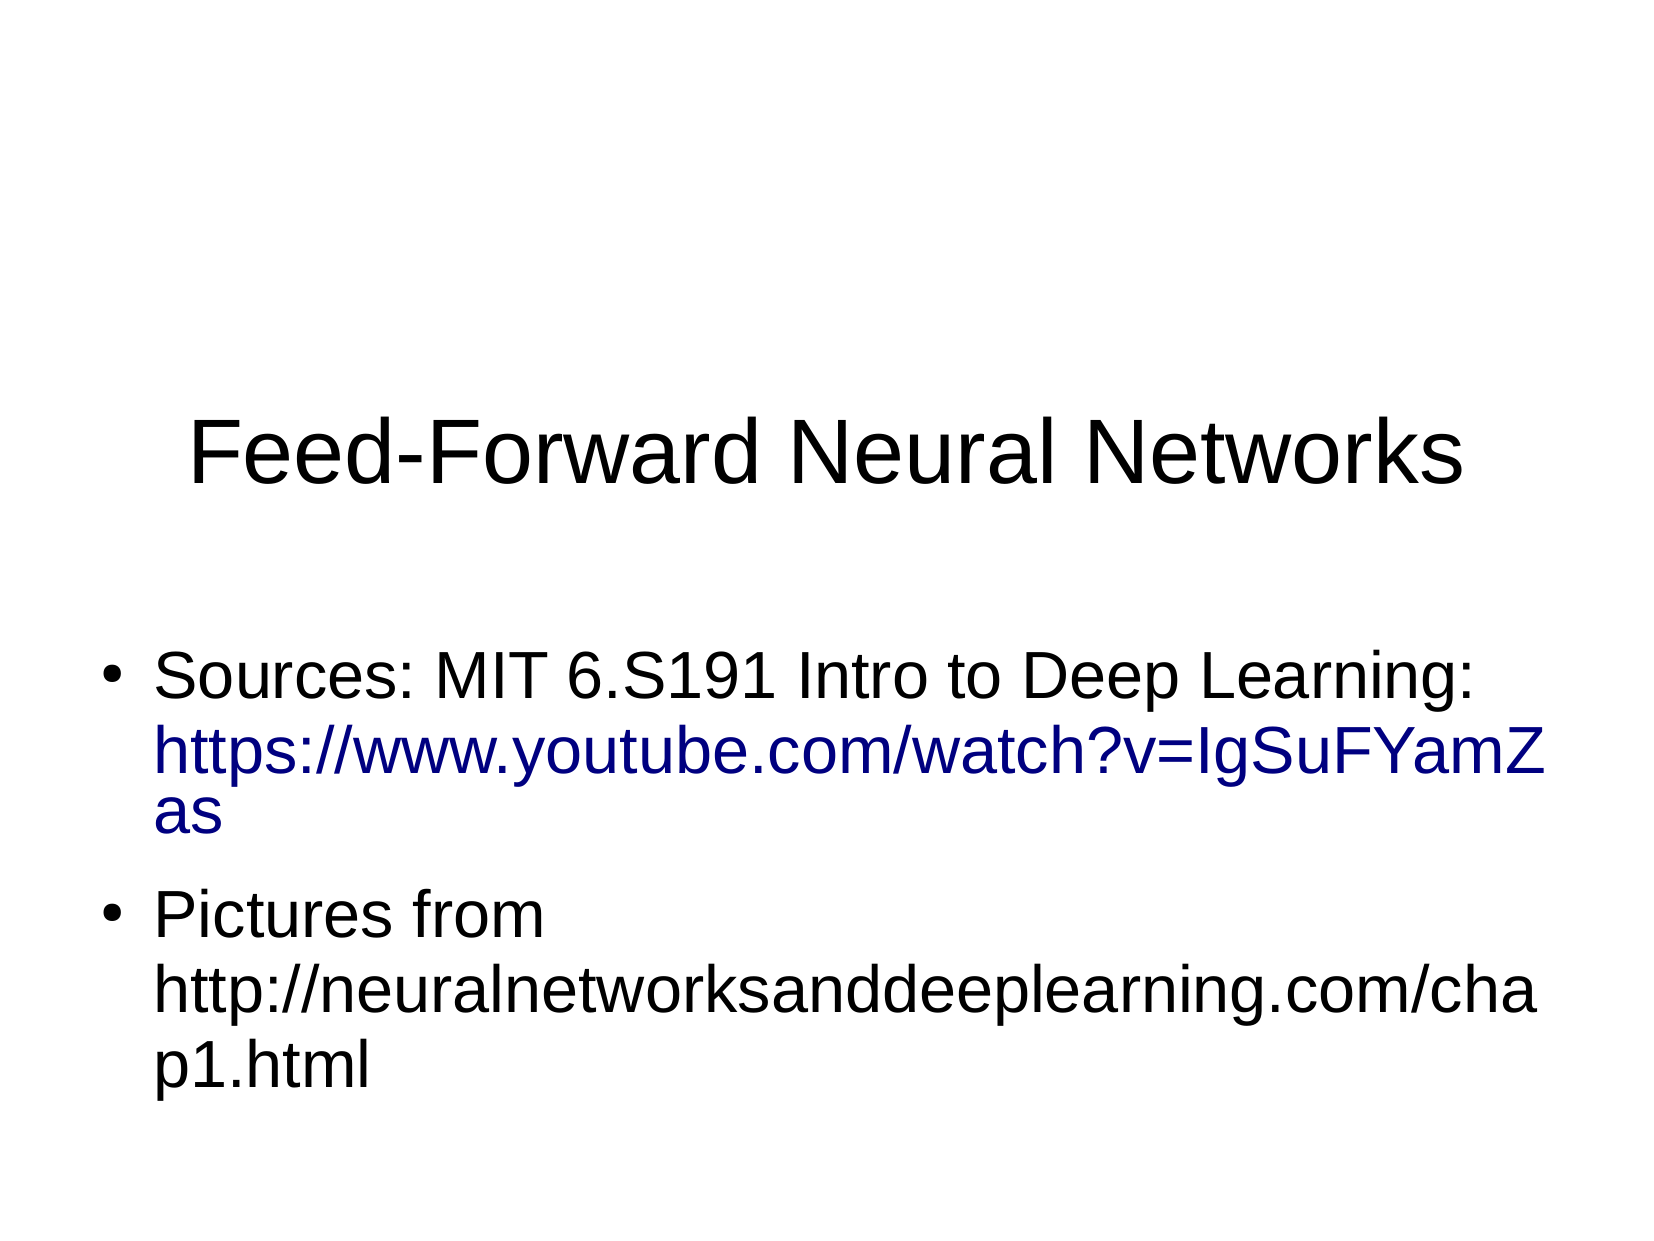

# Feed-Forward Neural Networks
Sources: MIT 6.S191 Intro to Deep Learning: https://www.youtube.com/watch?v=IgSuFYamZas
Pictures from http://neuralnetworksanddeeplearning.com/chap1.html